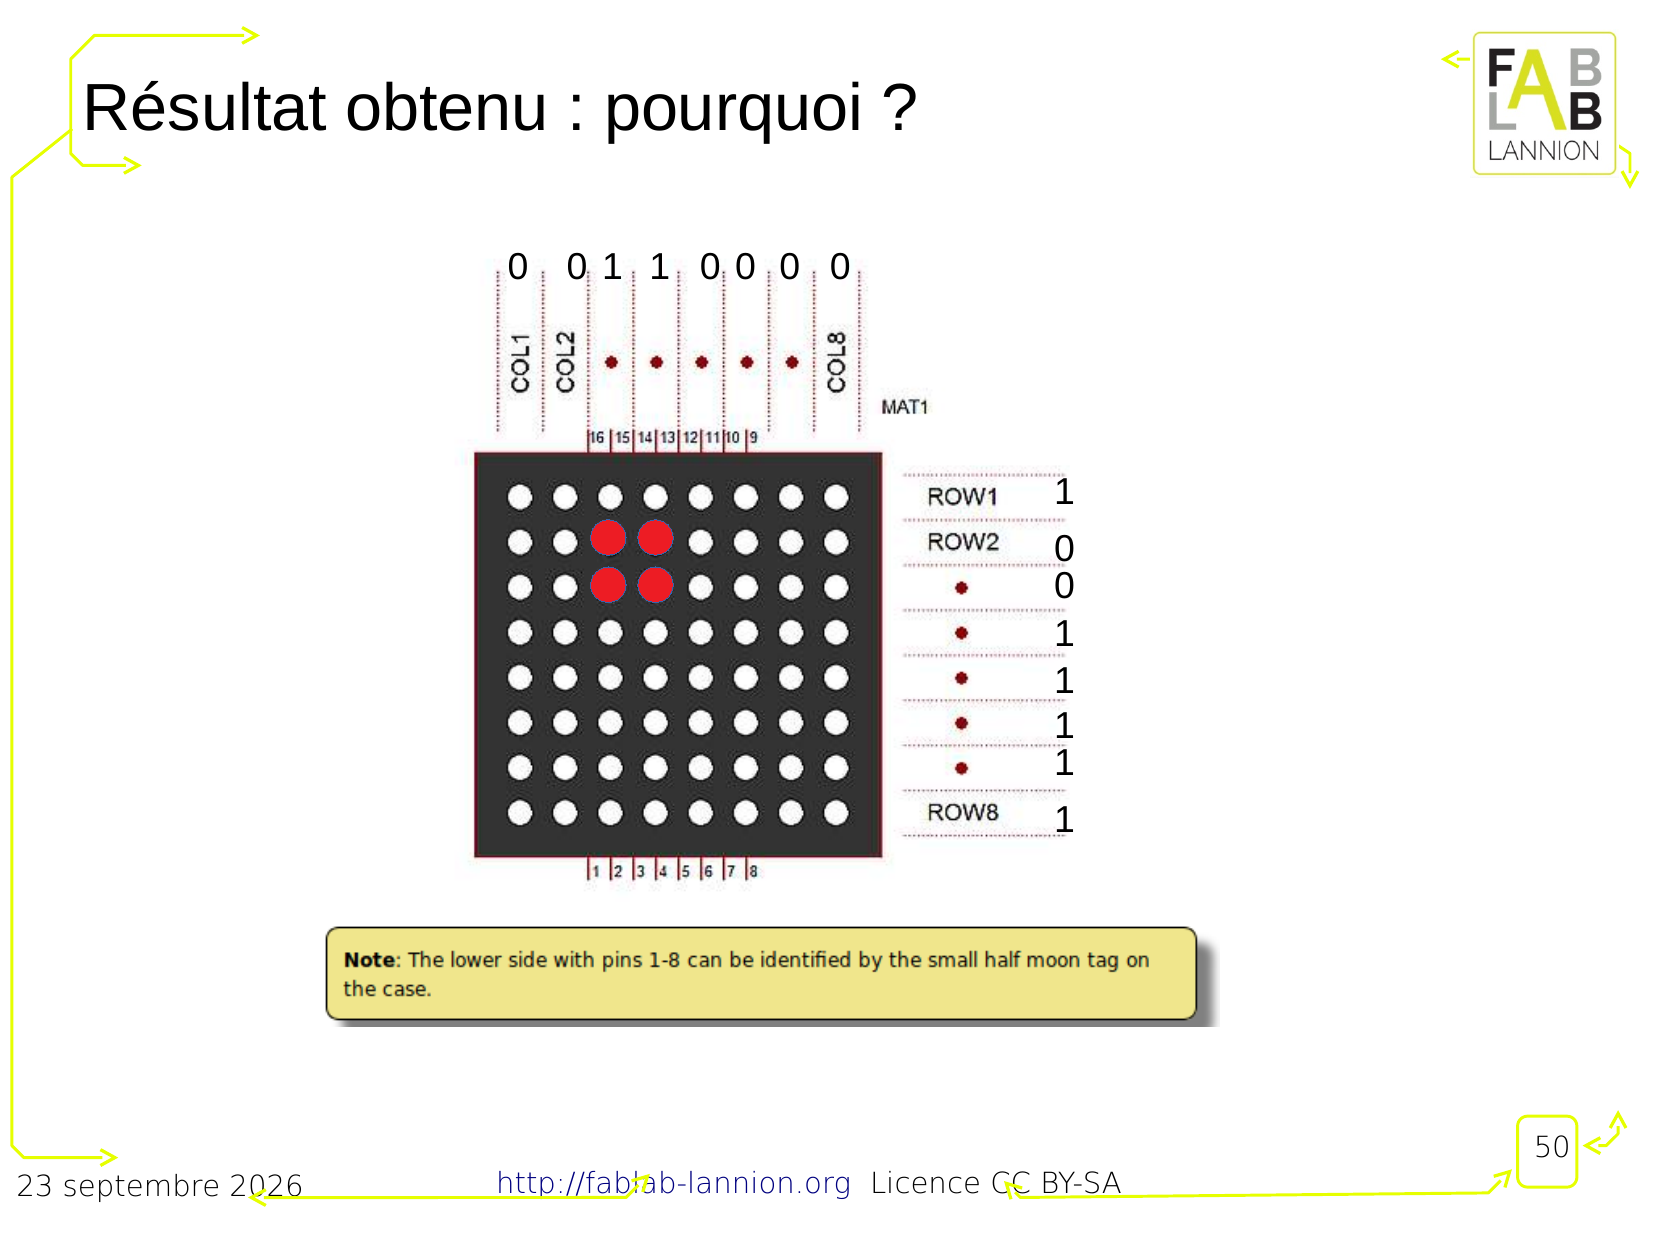

# Résultat obtenu : pourquoi ?
0
0
1
1
0
0
0
0
1
0
0
1
1
1
1
1
50